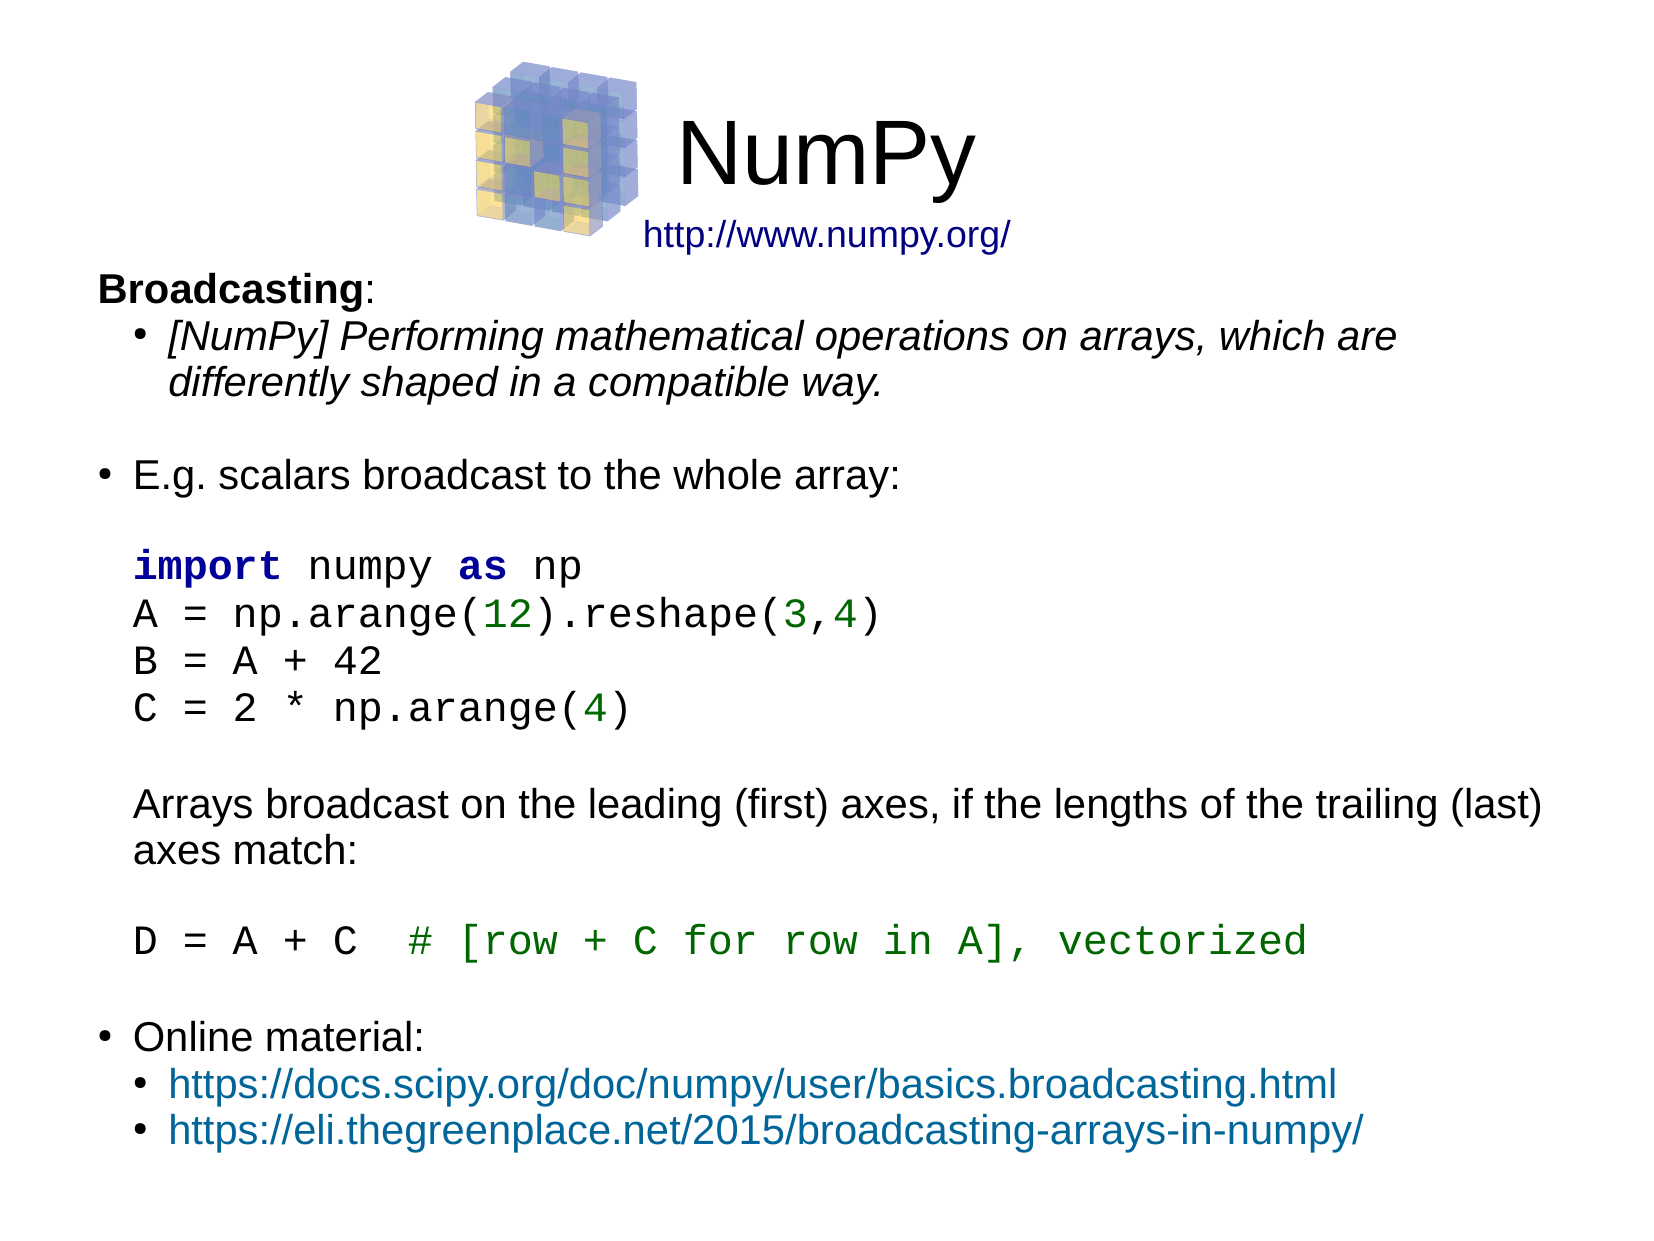

# NumPy
http://www.numpy.org/
Broadcasting:
[NumPy] Performing mathematical operations on arrays, which are differently shaped in a compatible way.
E.g. scalars broadcast to the whole array:
import numpy as np
A = np.arange(12).reshape(3,4)
B = A + 42
C = 2 * np.arange(4)
Arrays broadcast on the leading (first) axes, if the lengths of the trailing (last) axes match:
D = A + C # [row + C for row in A], vectorized
Online material:
https://docs.scipy.org/doc/numpy/user/basics.broadcasting.html
https://eli.thegreenplace.net/2015/broadcasting-arrays-in-numpy/